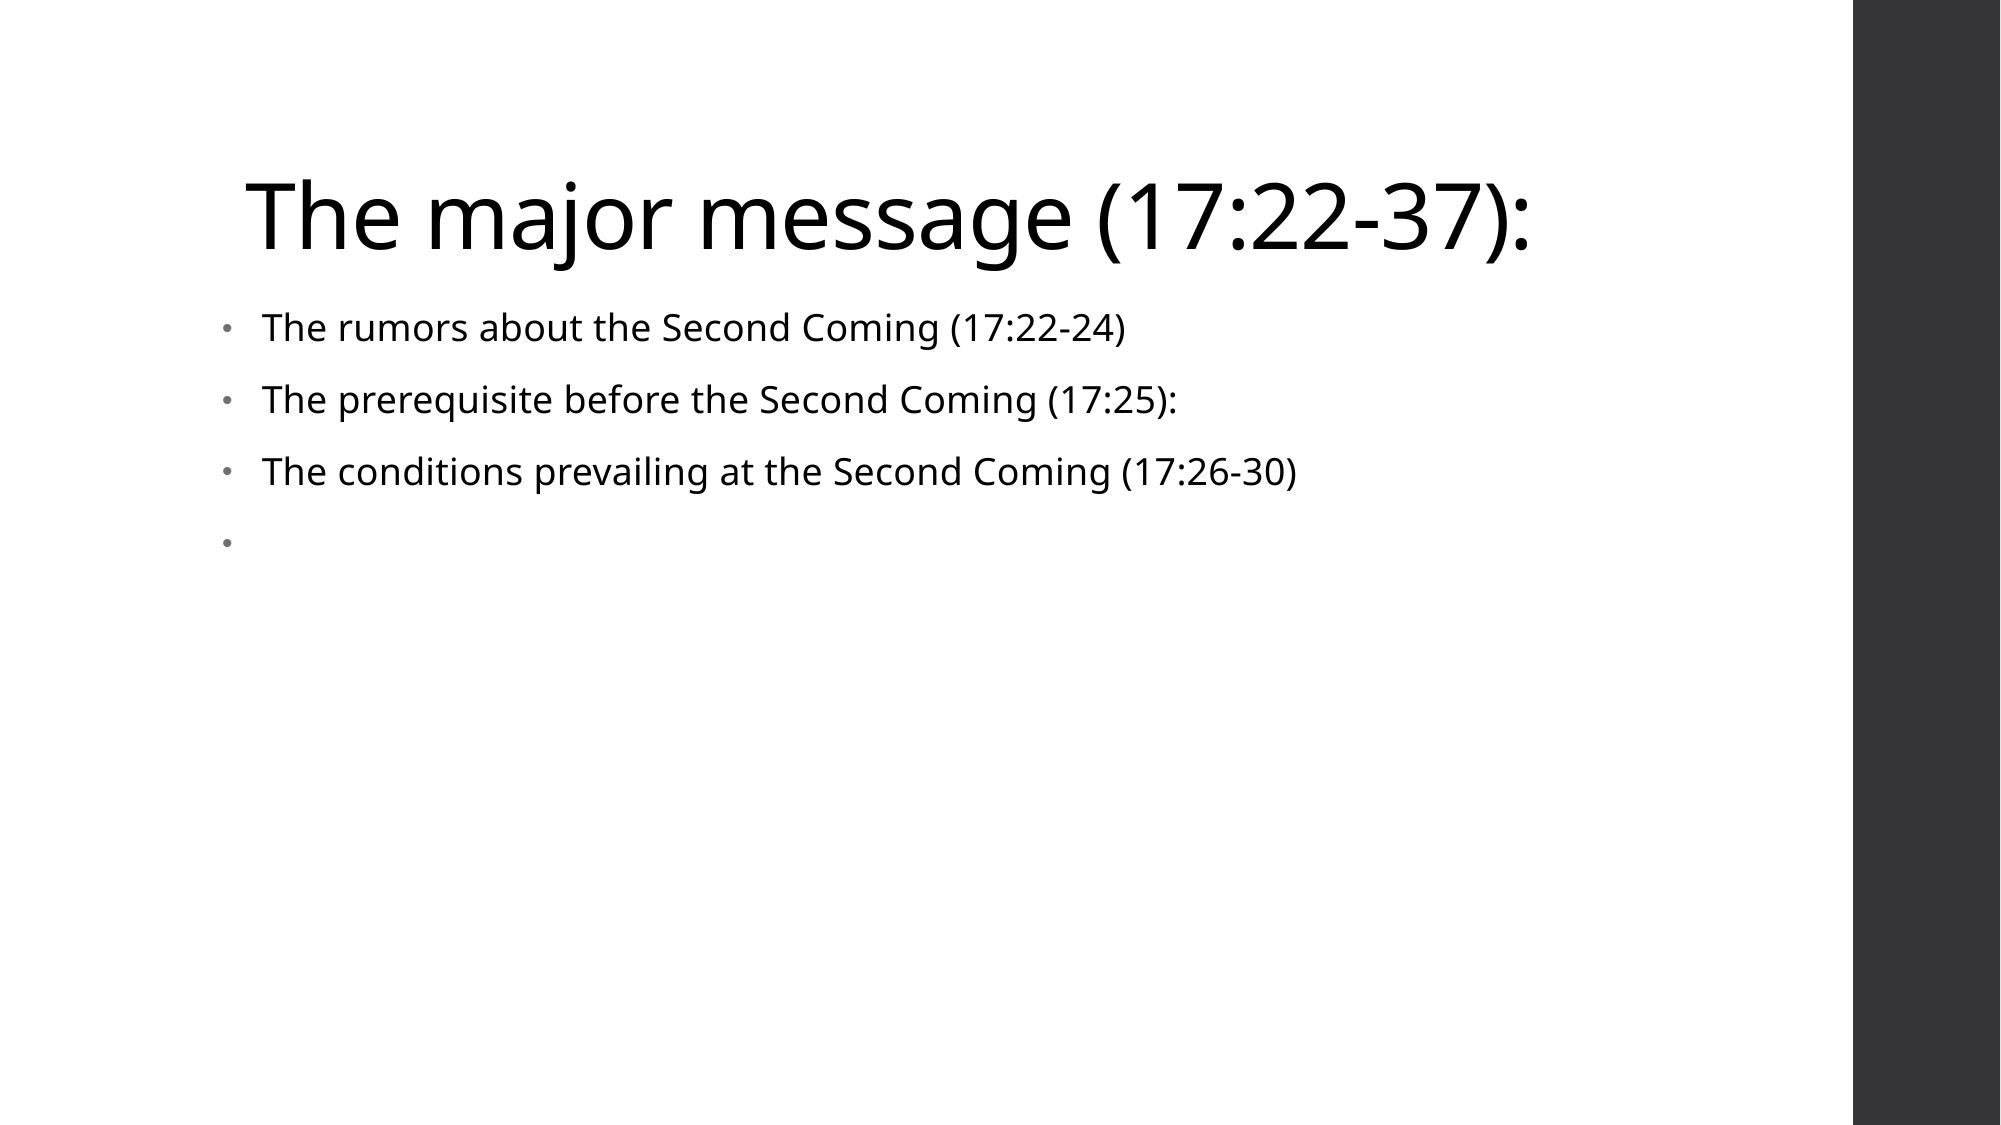

# The major message (17:22-37):
 The rumors about the Second Coming (17:22-24)
 The prerequisite before the Second Coming (17:25):
 The conditions prevailing at the Second Coming (17:26-30)